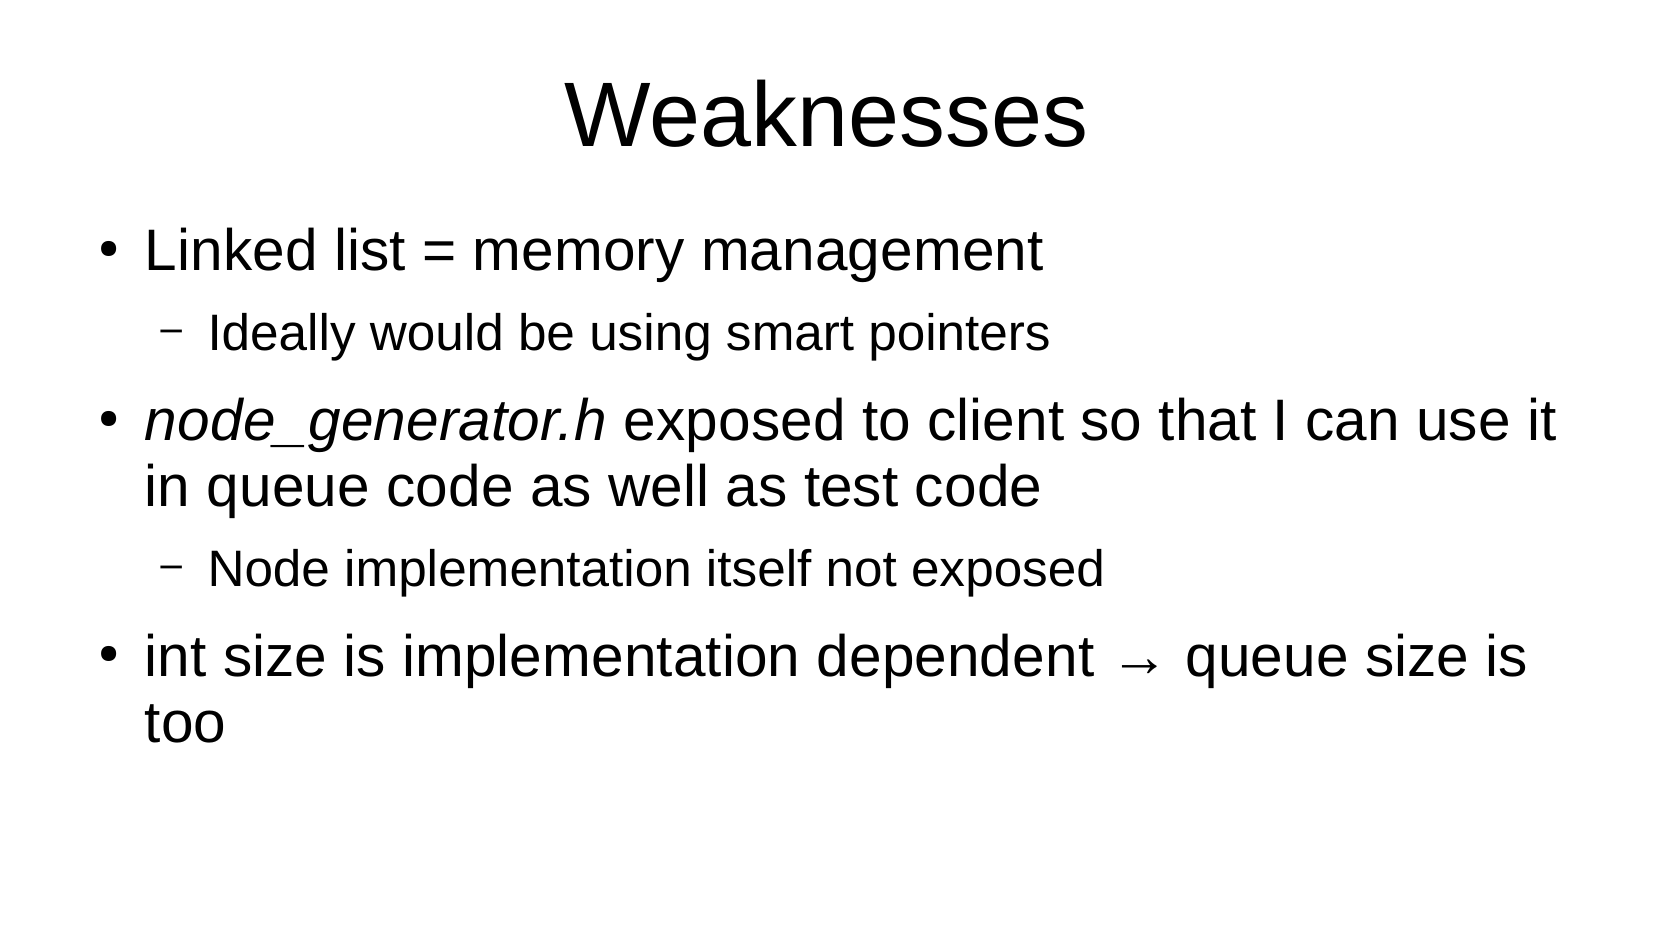

# Weaknesses
Linked list = memory management
Ideally would be using smart pointers
node_generator.h exposed to client so that I can use it in queue code as well as test code
Node implementation itself not exposed
int size is implementation dependent → queue size is too